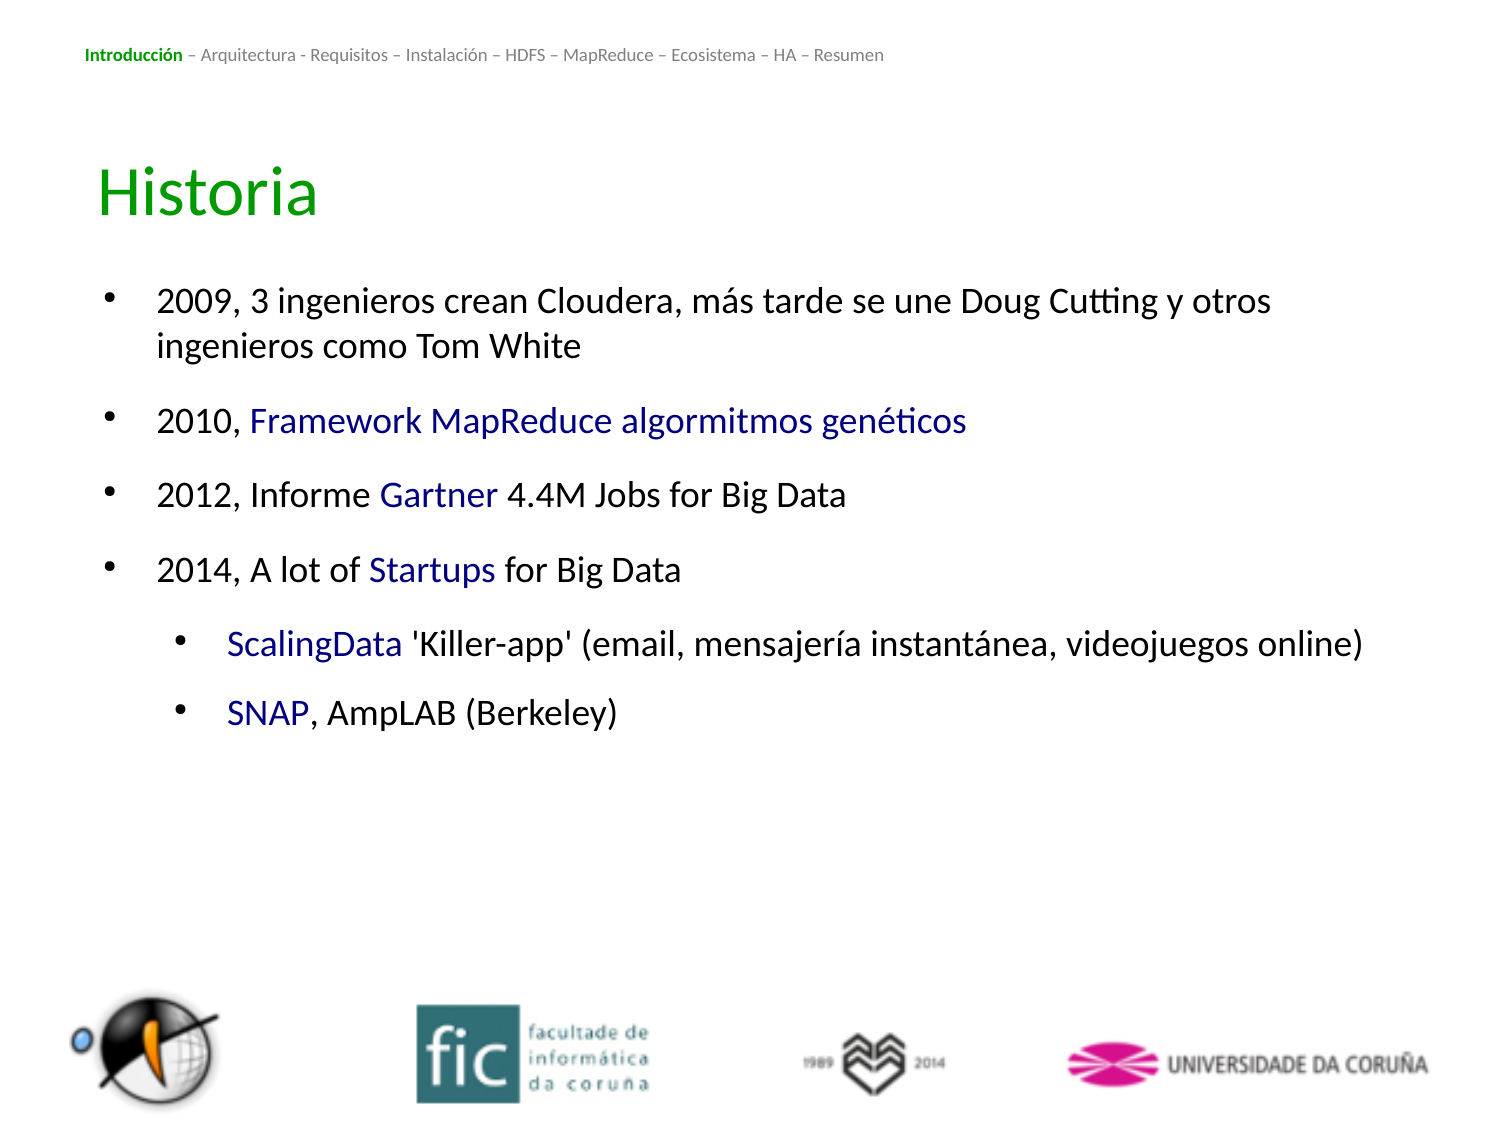

Introducción – Arquitectura - Requisitos – Instalación – HDFS – MapReduce – Ecosistema – HA – Resumen
# Historia
2009, 3 ingenieros crean Cloudera, más tarde se une Doug Cutting y otros ingenieros como Tom White
2010, Framework MapReduce algormitmos genéticos
2012, Informe Gartner 4.4M Jobs for Big Data
2014, A lot of Startups for Big Data
ScalingData 'Killer-app' (email, mensajería instantánea, videojuegos online)
SNAP, AmpLAB (Berkeley)